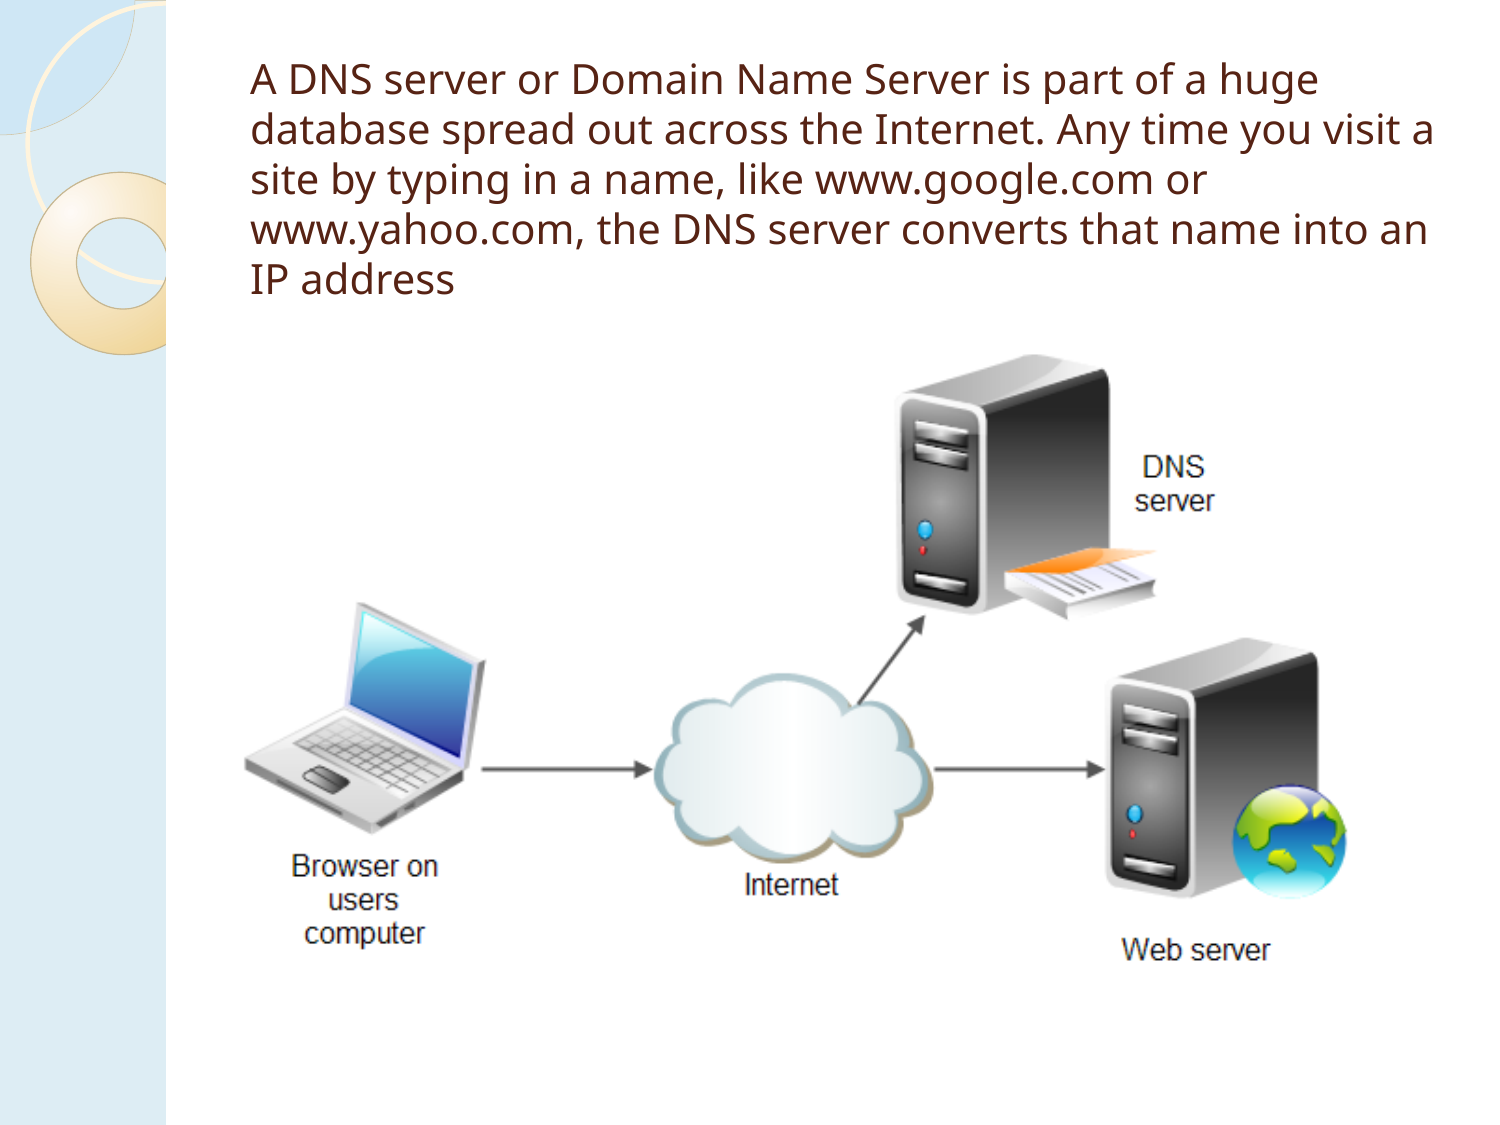

# A DNS server or Domain Name Server is part of a huge database spread out across the Internet. Any time you visit a site by typing in a name, like www.google.com or www.yahoo.com, the DNS server converts that name into an IP address